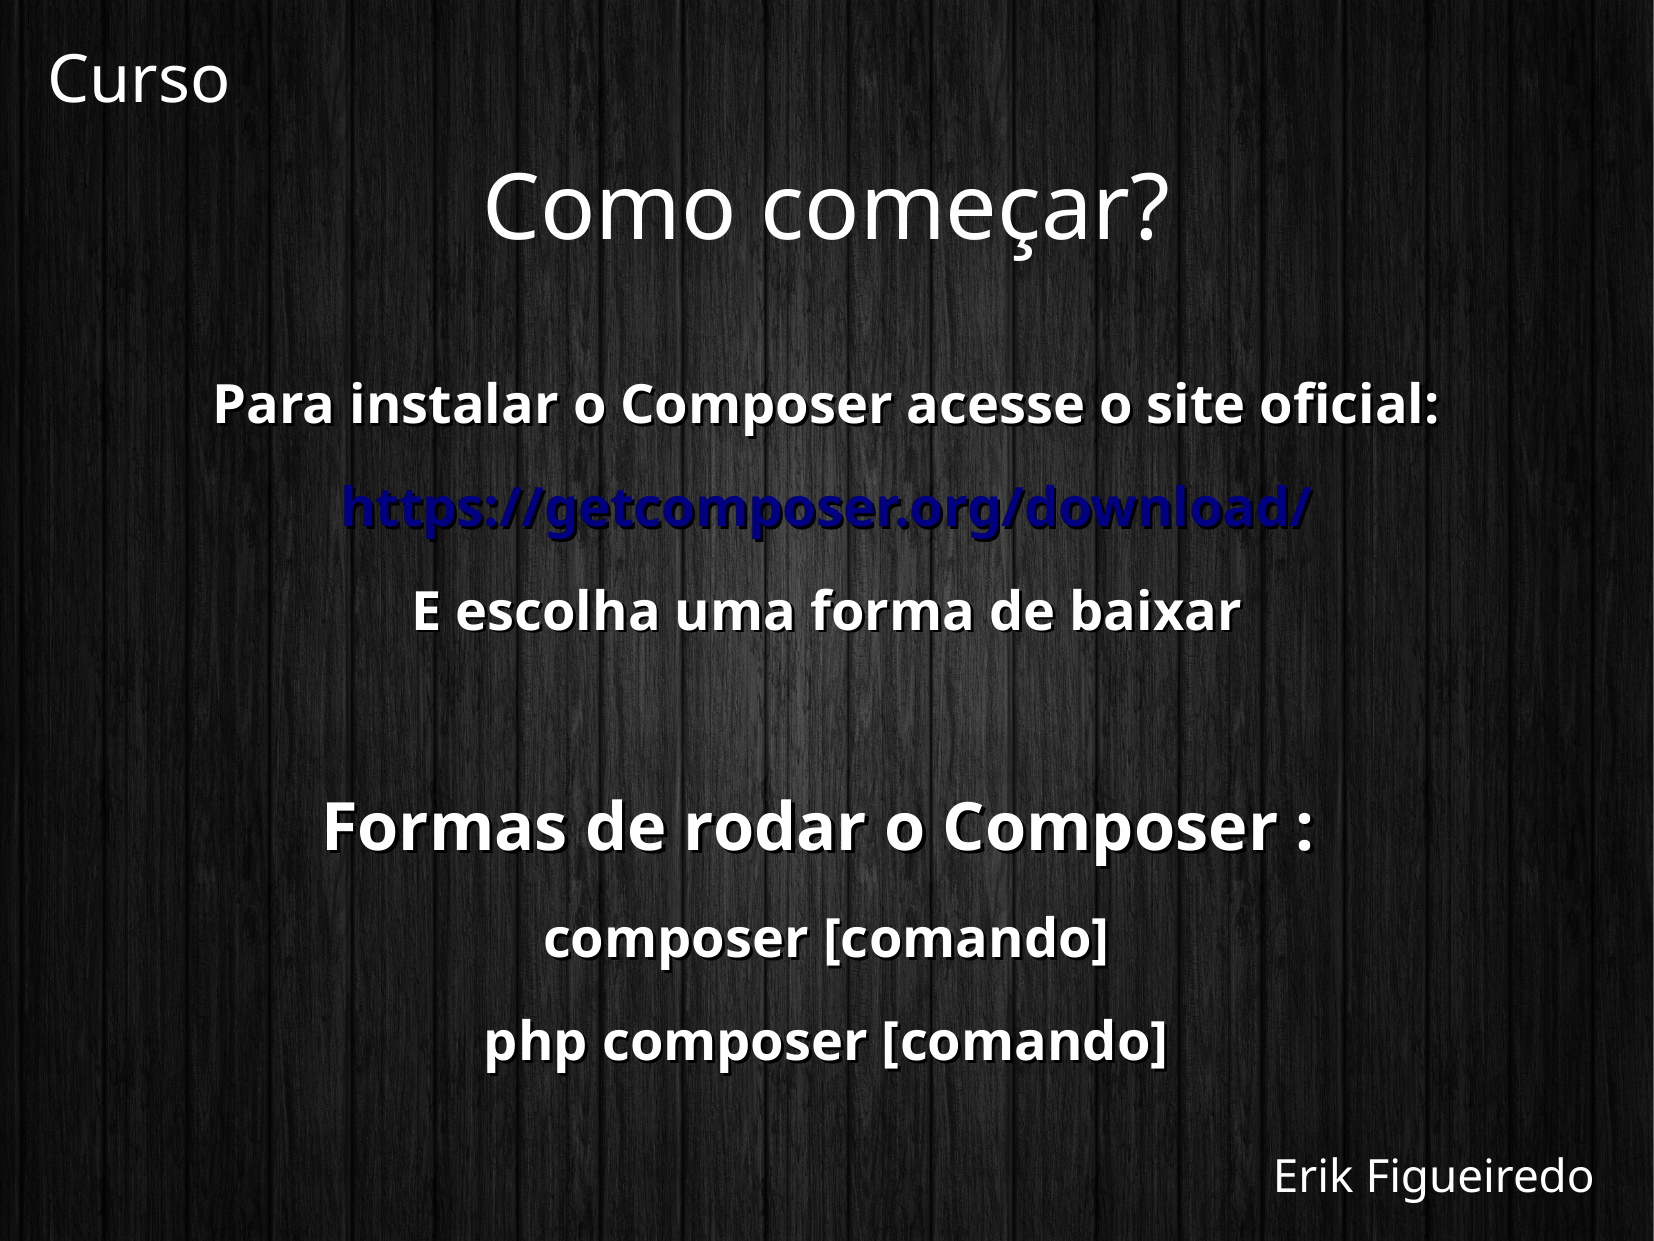

Curso
# Como começar?
Para instalar o Composer acesse o site oficial:
https://getcomposer.org/download/
E escolha uma forma de baixar
Formas de rodar o Composer :
composer [comando]
php composer [comando]
Erik Figueiredo